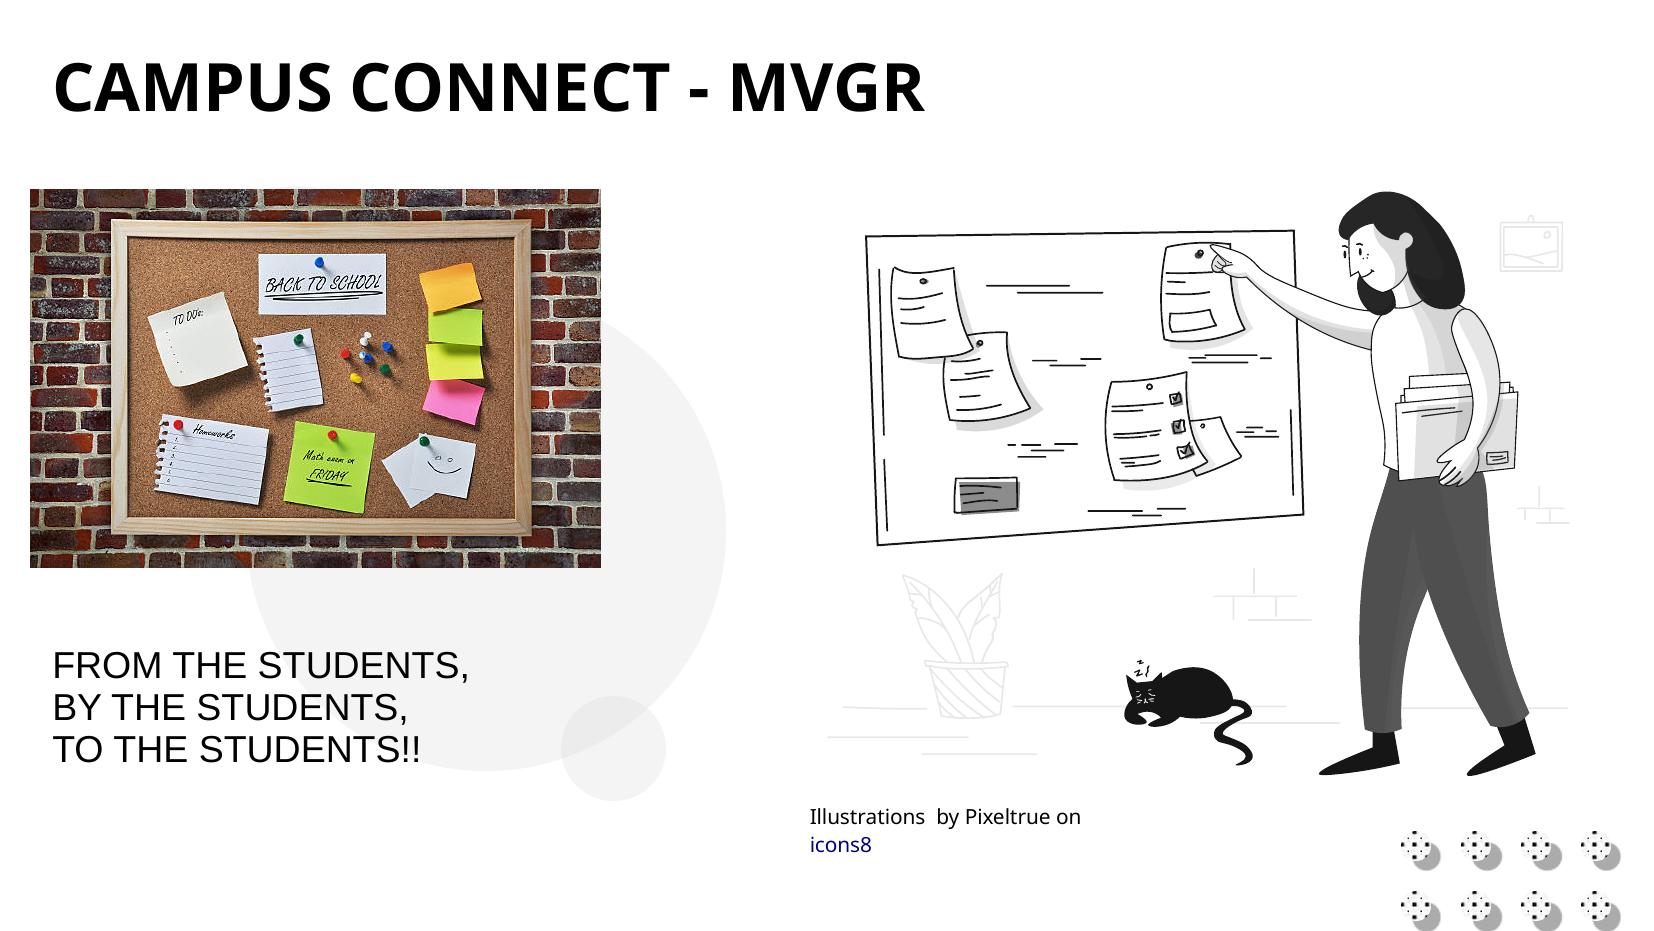

CAMPUS CONNECT -	MVGR
FROM THE STUDENTS,
BY THE STUDENTS,
TO THE STUDENTS!!